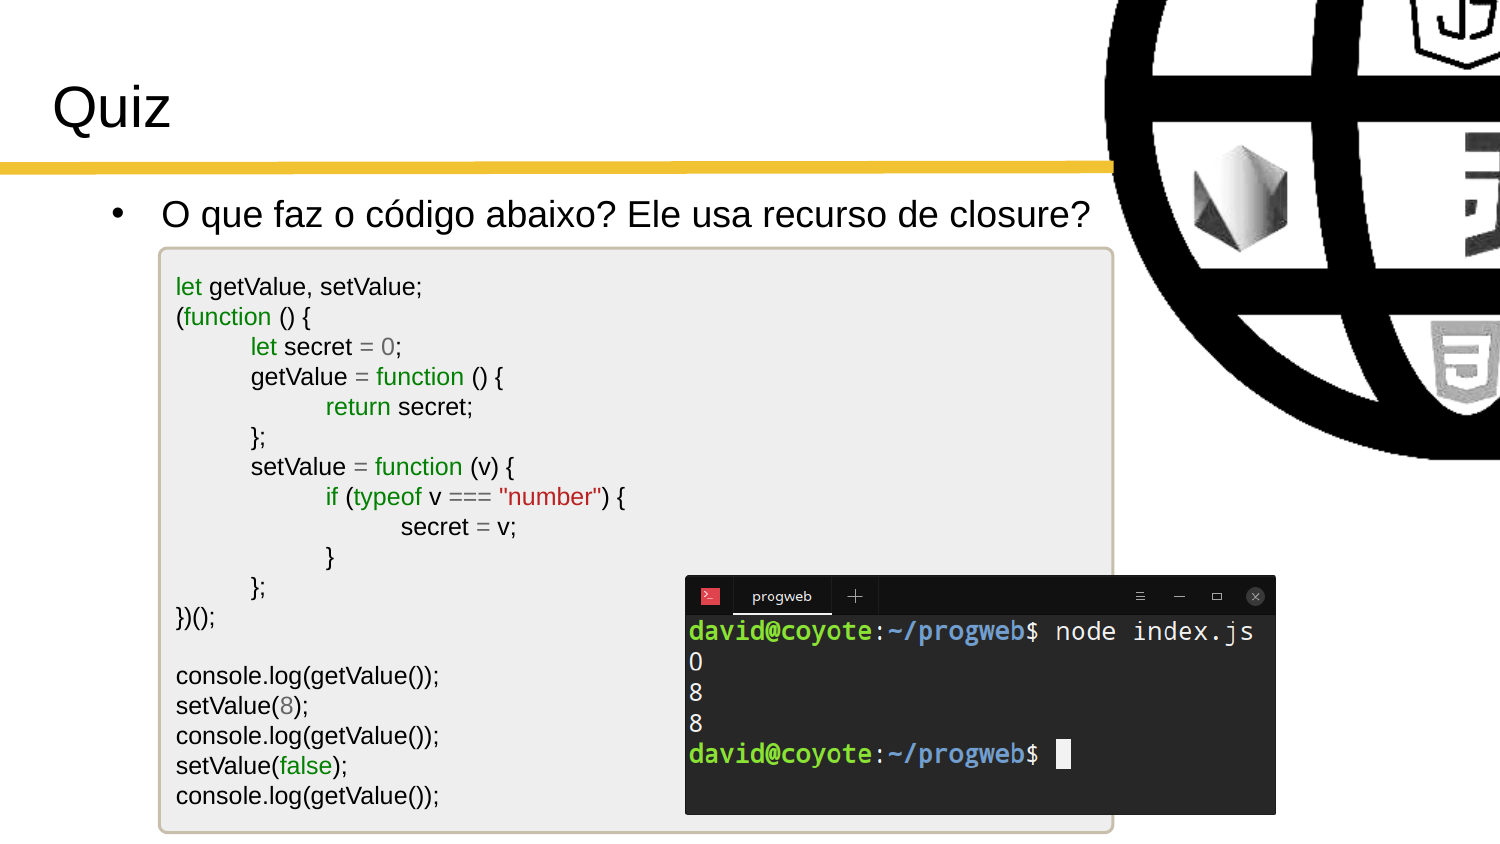

Quiz
O que faz o código abaixo? Ele usa recurso de closure?
let getValue, setValue;
(function () {
	let secret = 0;
	getValue = function () {
		return secret;
	};
	setValue = function (v) {
		if (typeof v === "number") {
			secret = v;
		}
	};
})();
console.log(getValue());
setValue(8);
console.log(getValue());
setValue(false);
console.log(getValue());